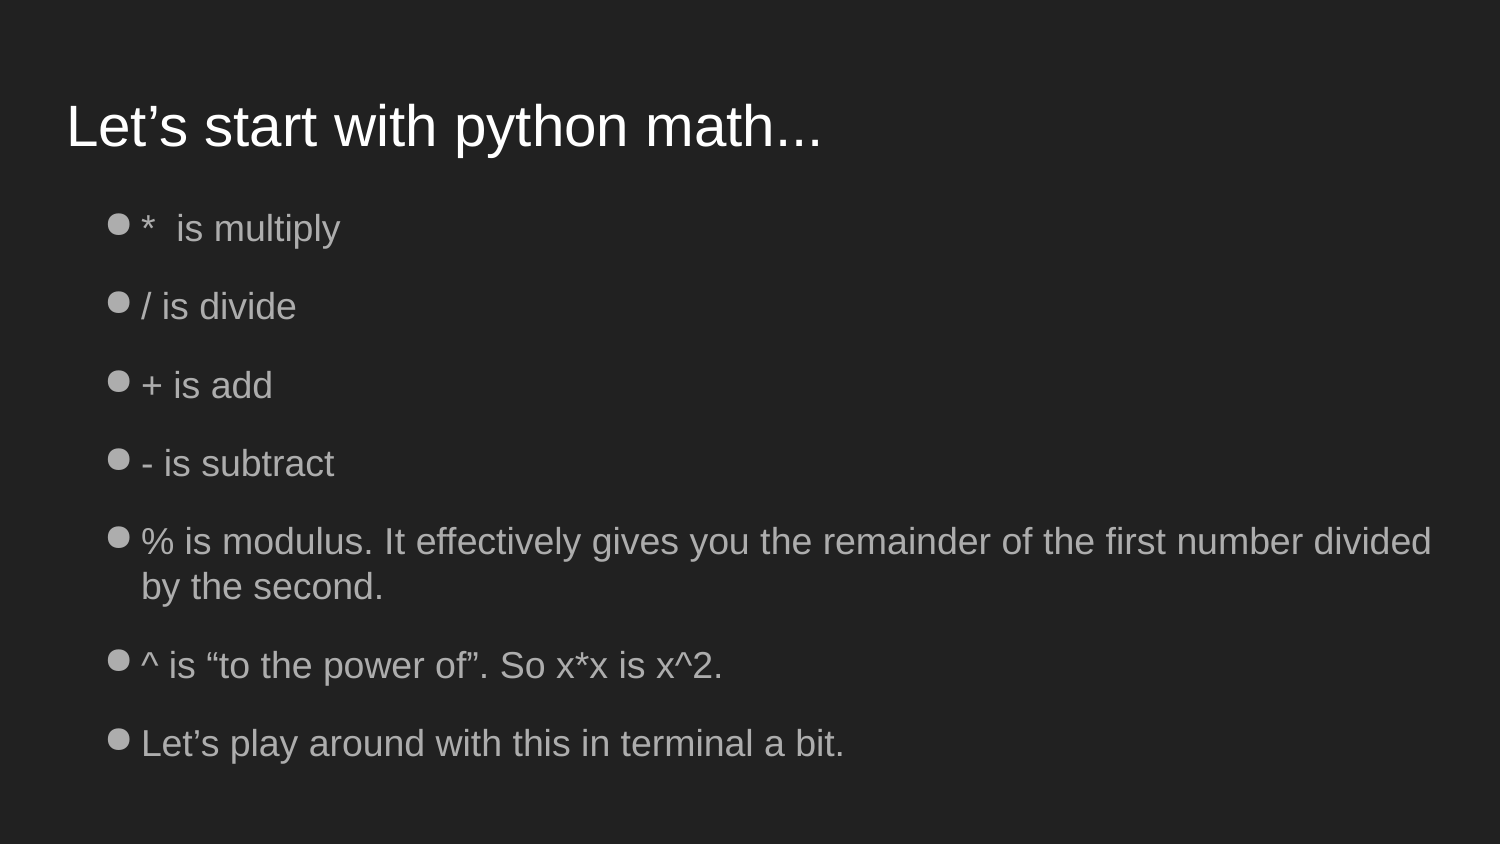

# Let’s start with python math...
* is multiply
/ is divide
+ is add
- is subtract
% is modulus. It effectively gives you the remainder of the first number divided by the second.
^ is “to the power of”. So x*x is x^2.
Let’s play around with this in terminal a bit.